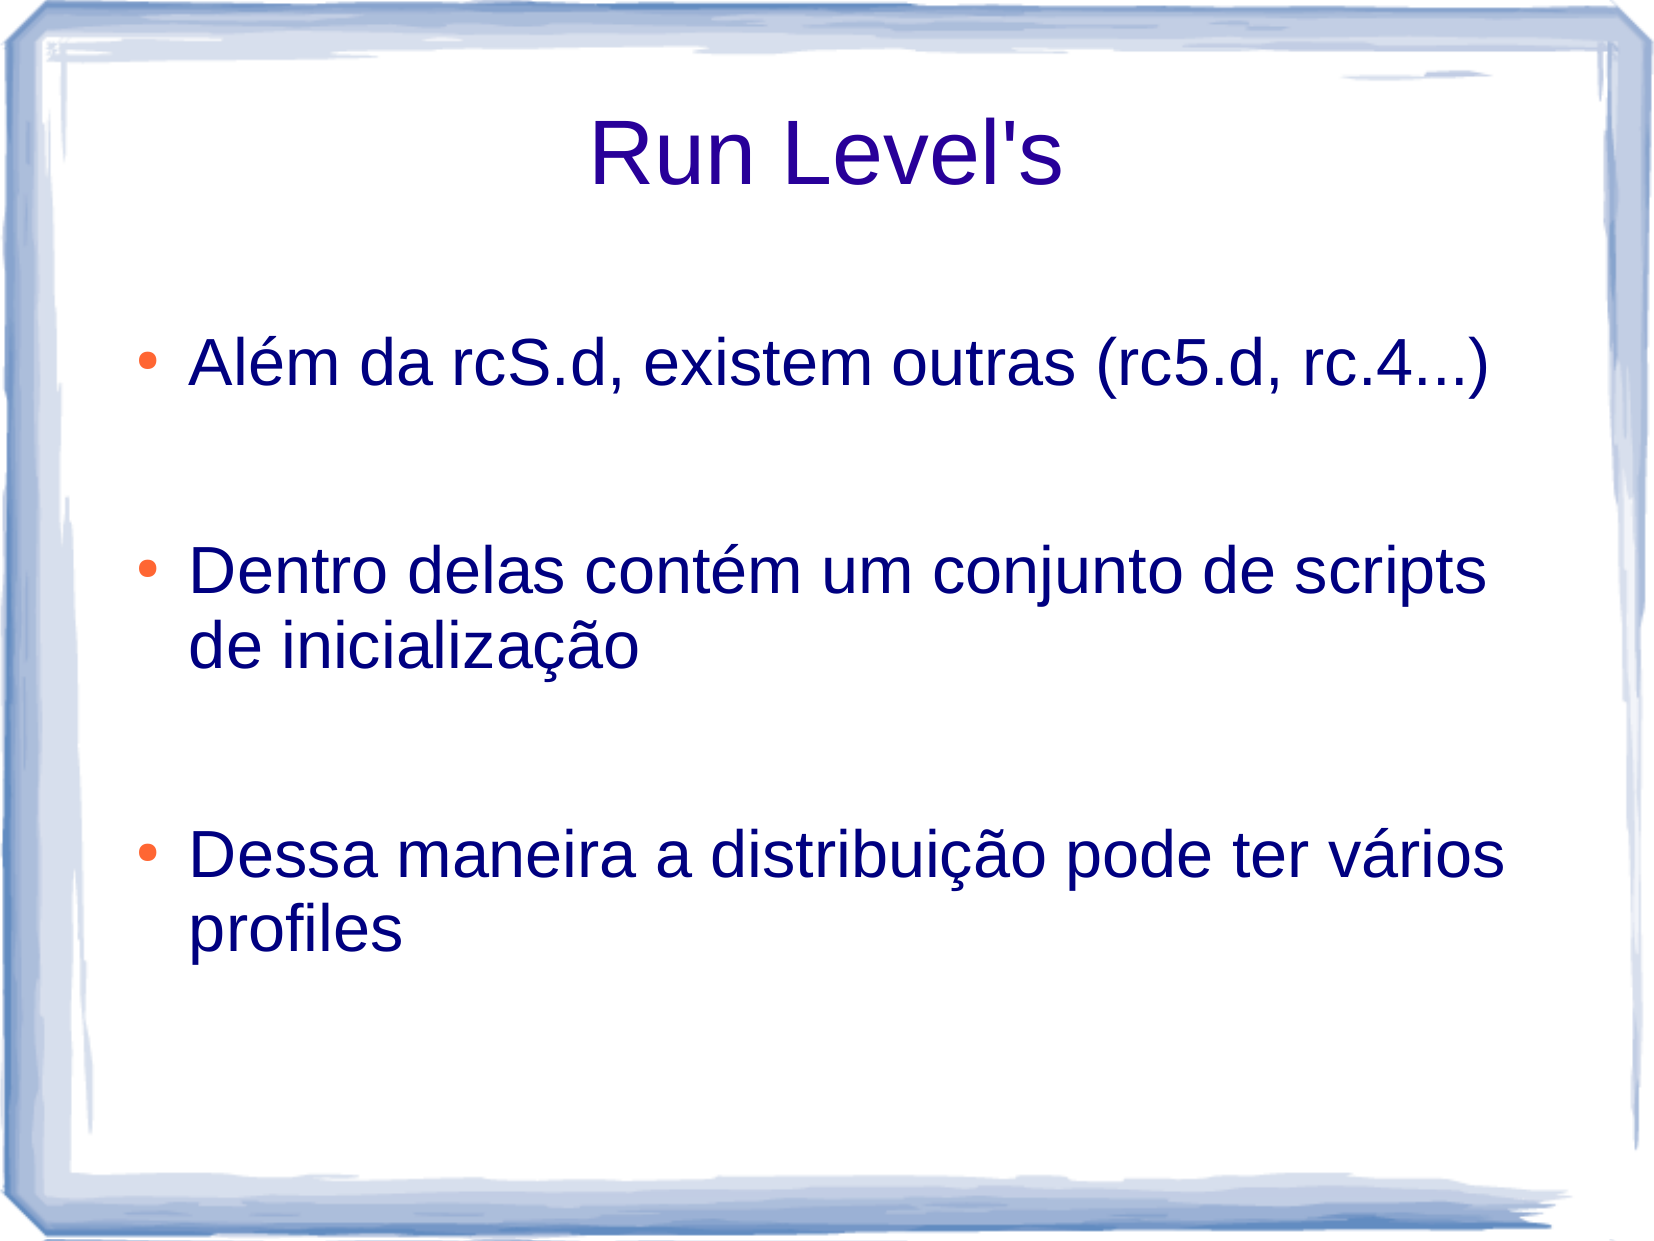

# Run Level's
Além da rcS.d, existem outras (rc5.d, rc.4...)
Dentro delas contém um conjunto de scripts de inicialização
Dessa maneira a distribuição pode ter vários profiles